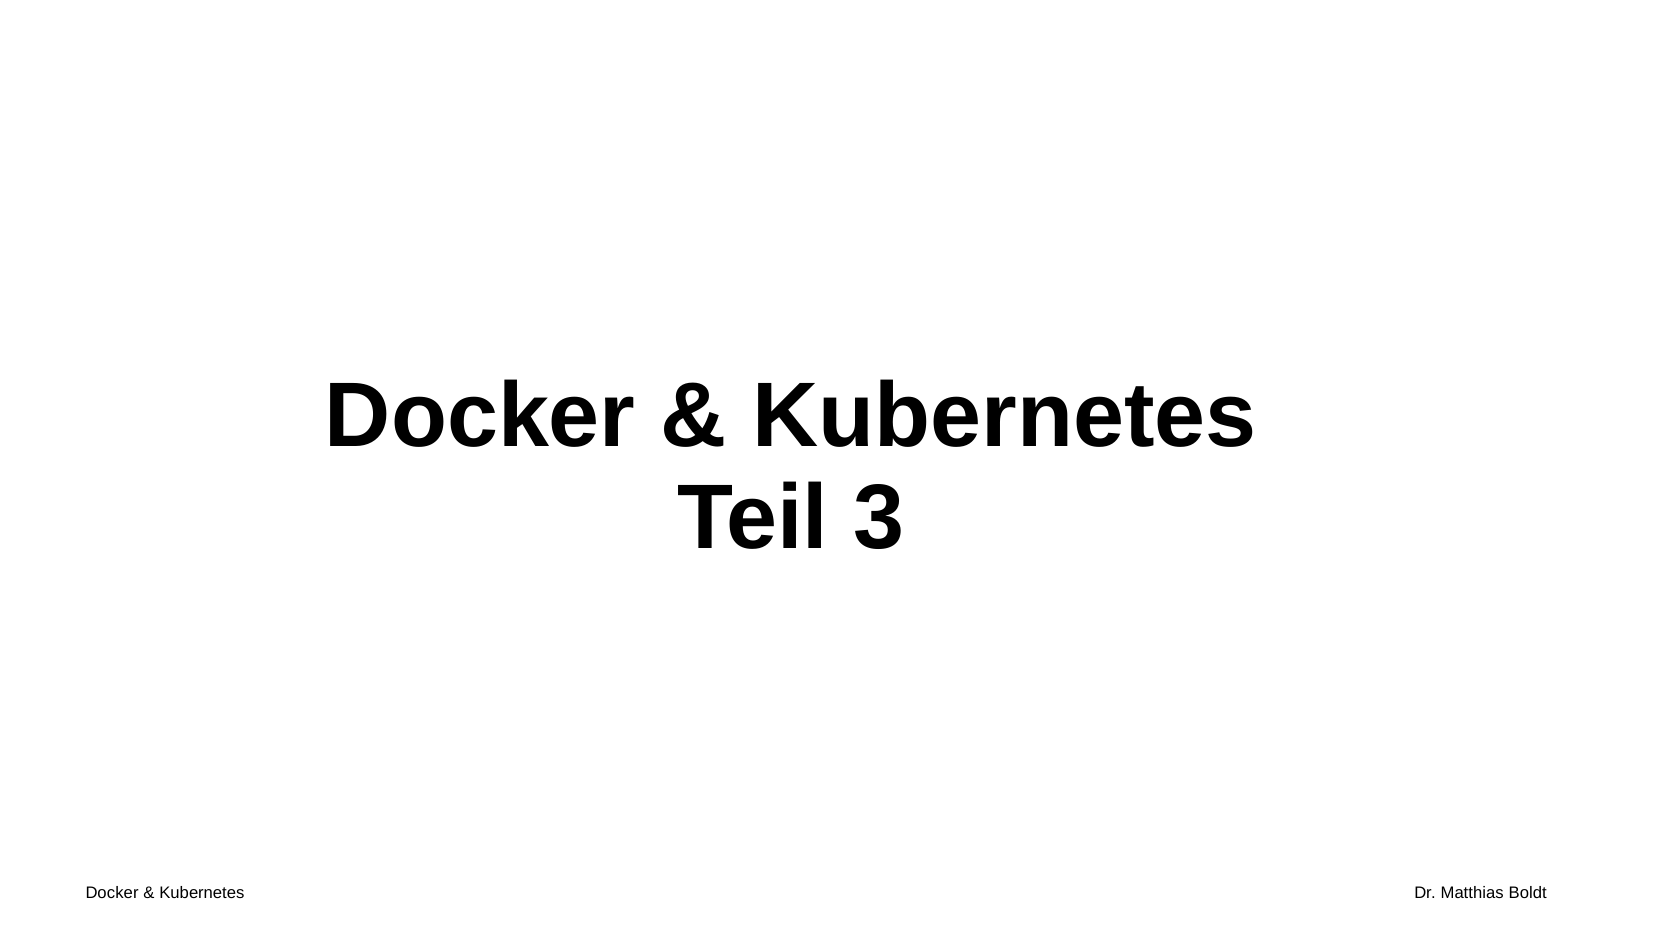

# Docker & Kubernetes Teil 3
Docker & Kubernetes																Dr. Matthias Boldt